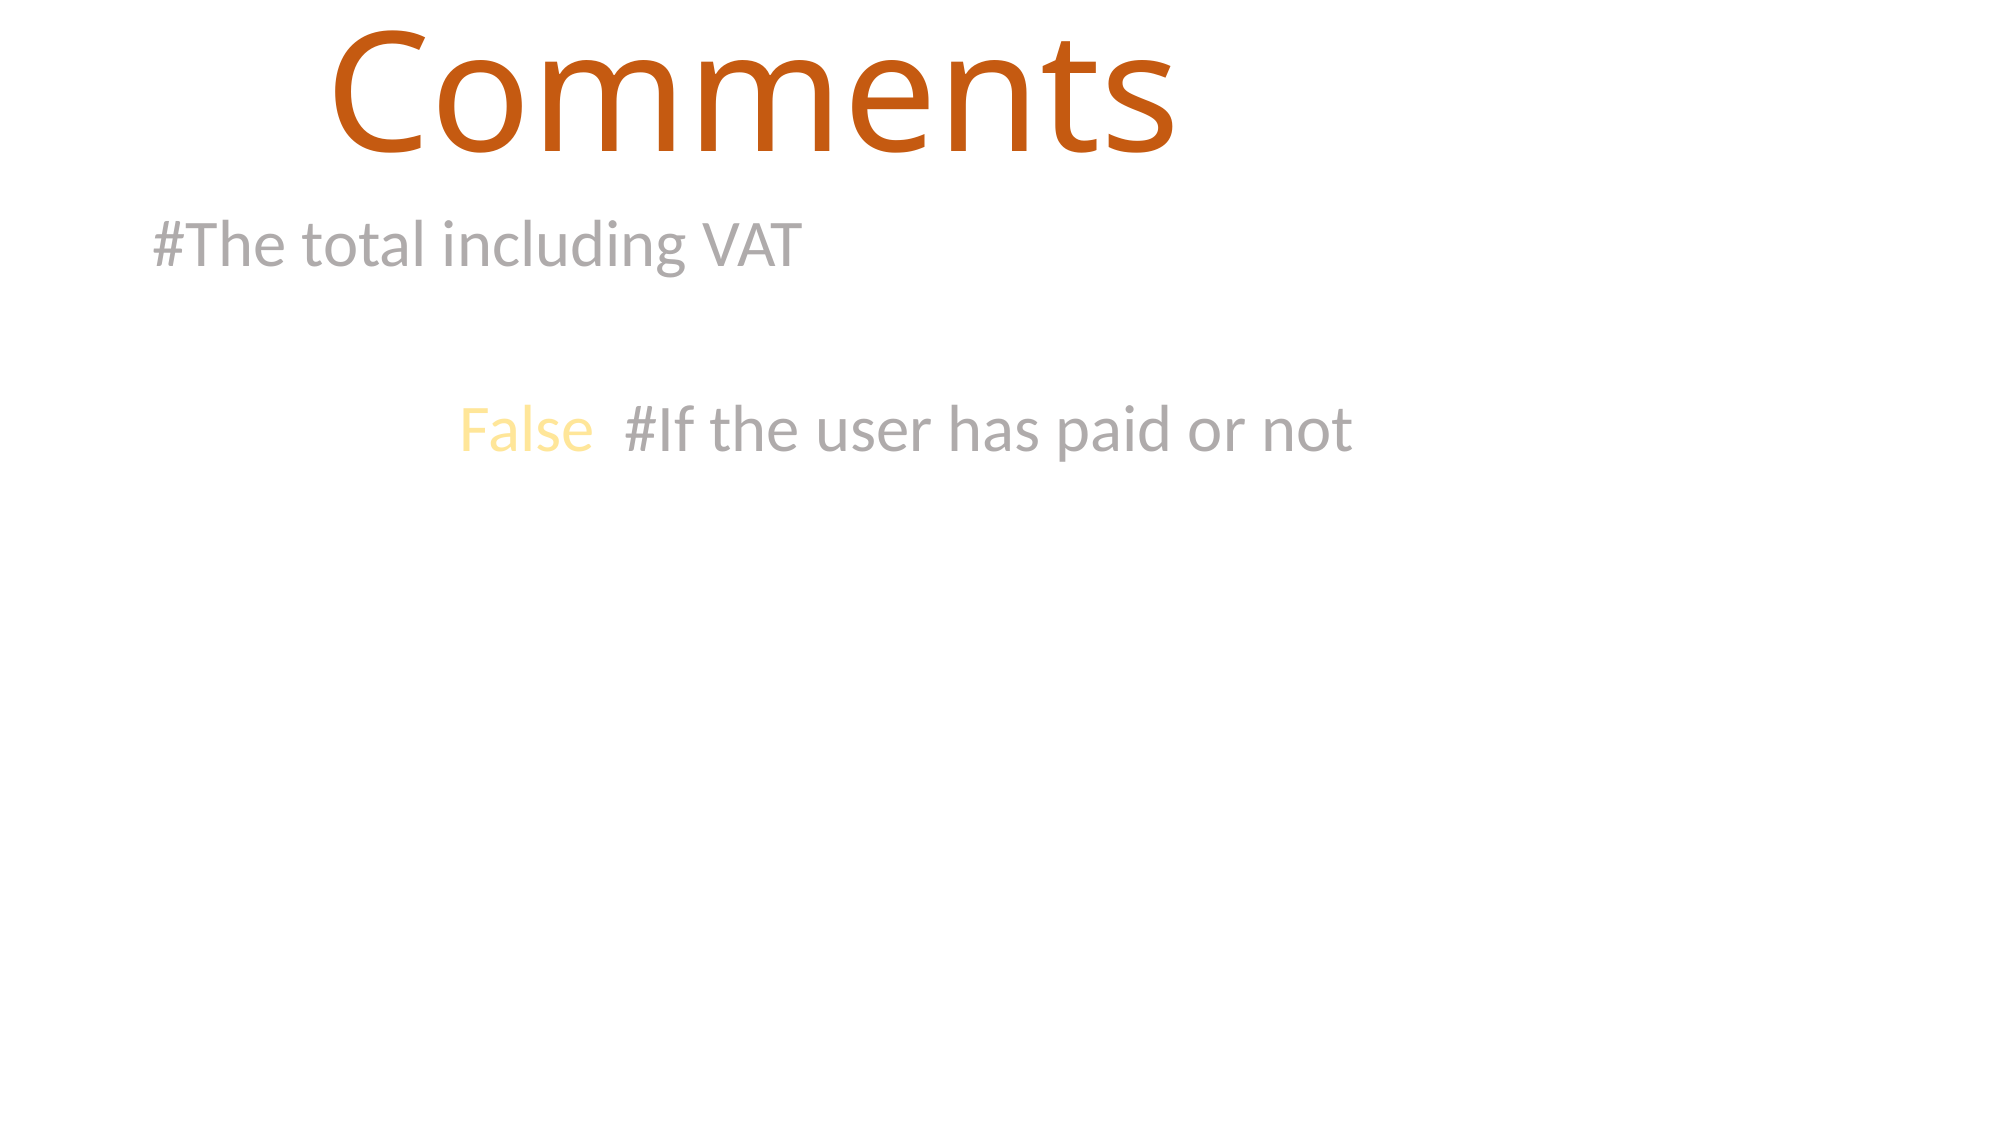

# Comments
#The total including VAT
total = sub_total + vat
has_paid = False #If the user has paid or not